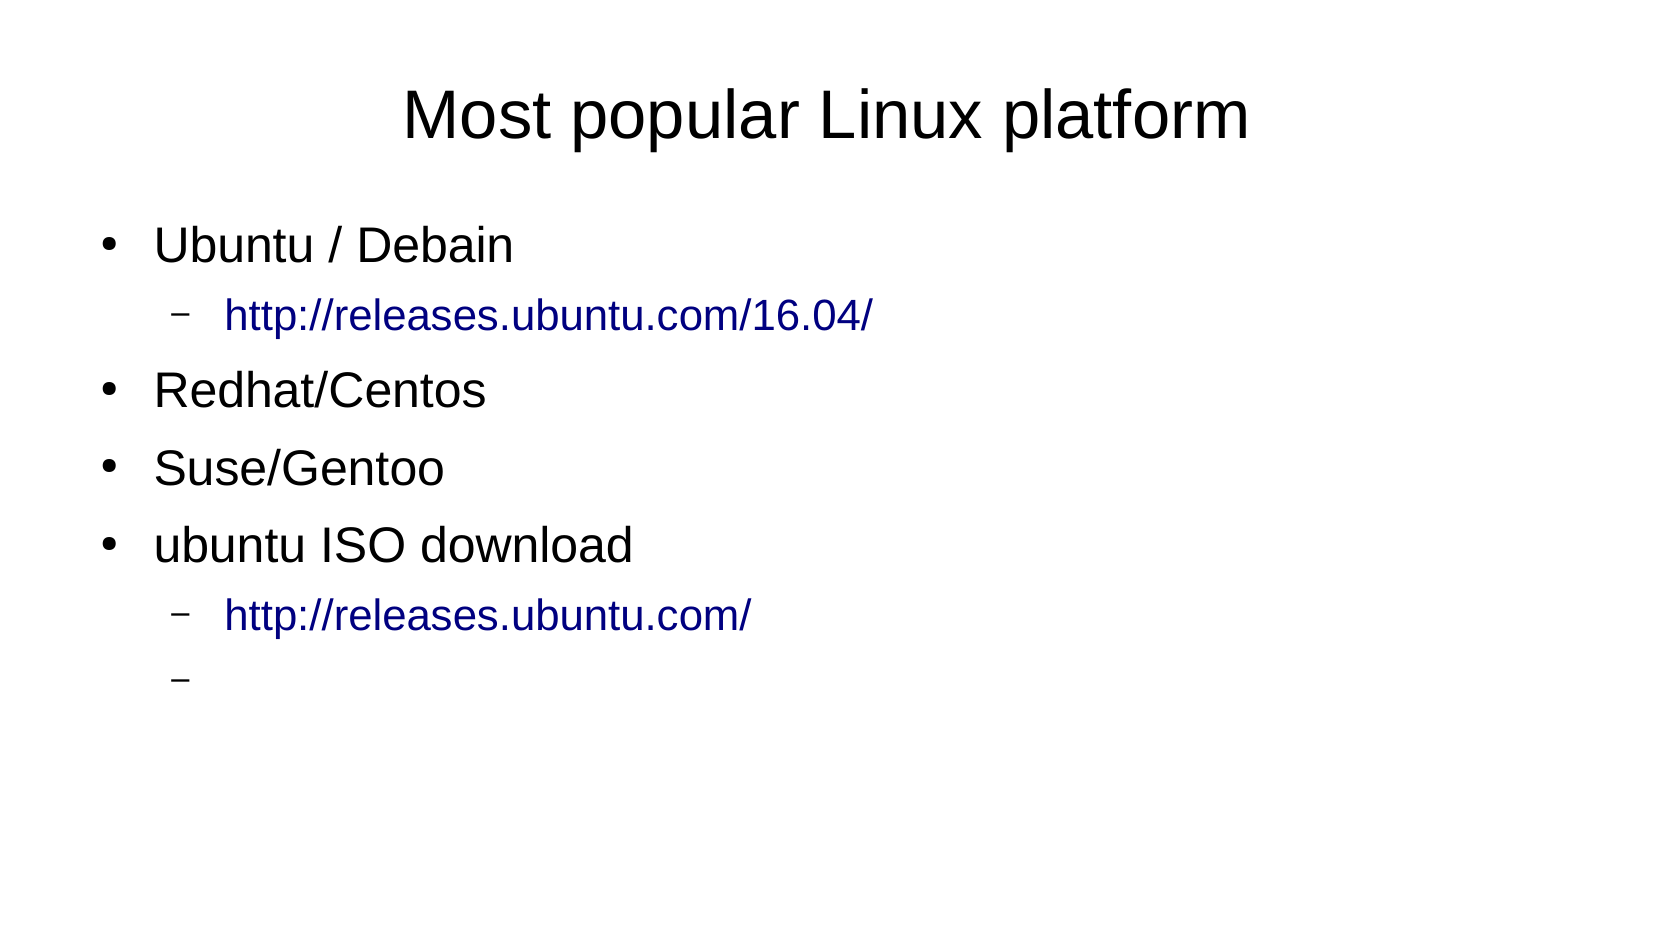

# Most popular Linux platform
Ubuntu / Debain
http://releases.ubuntu.com/16.04/
Redhat/Centos
Suse/Gentoo
ubuntu ISO download
http://releases.ubuntu.com/